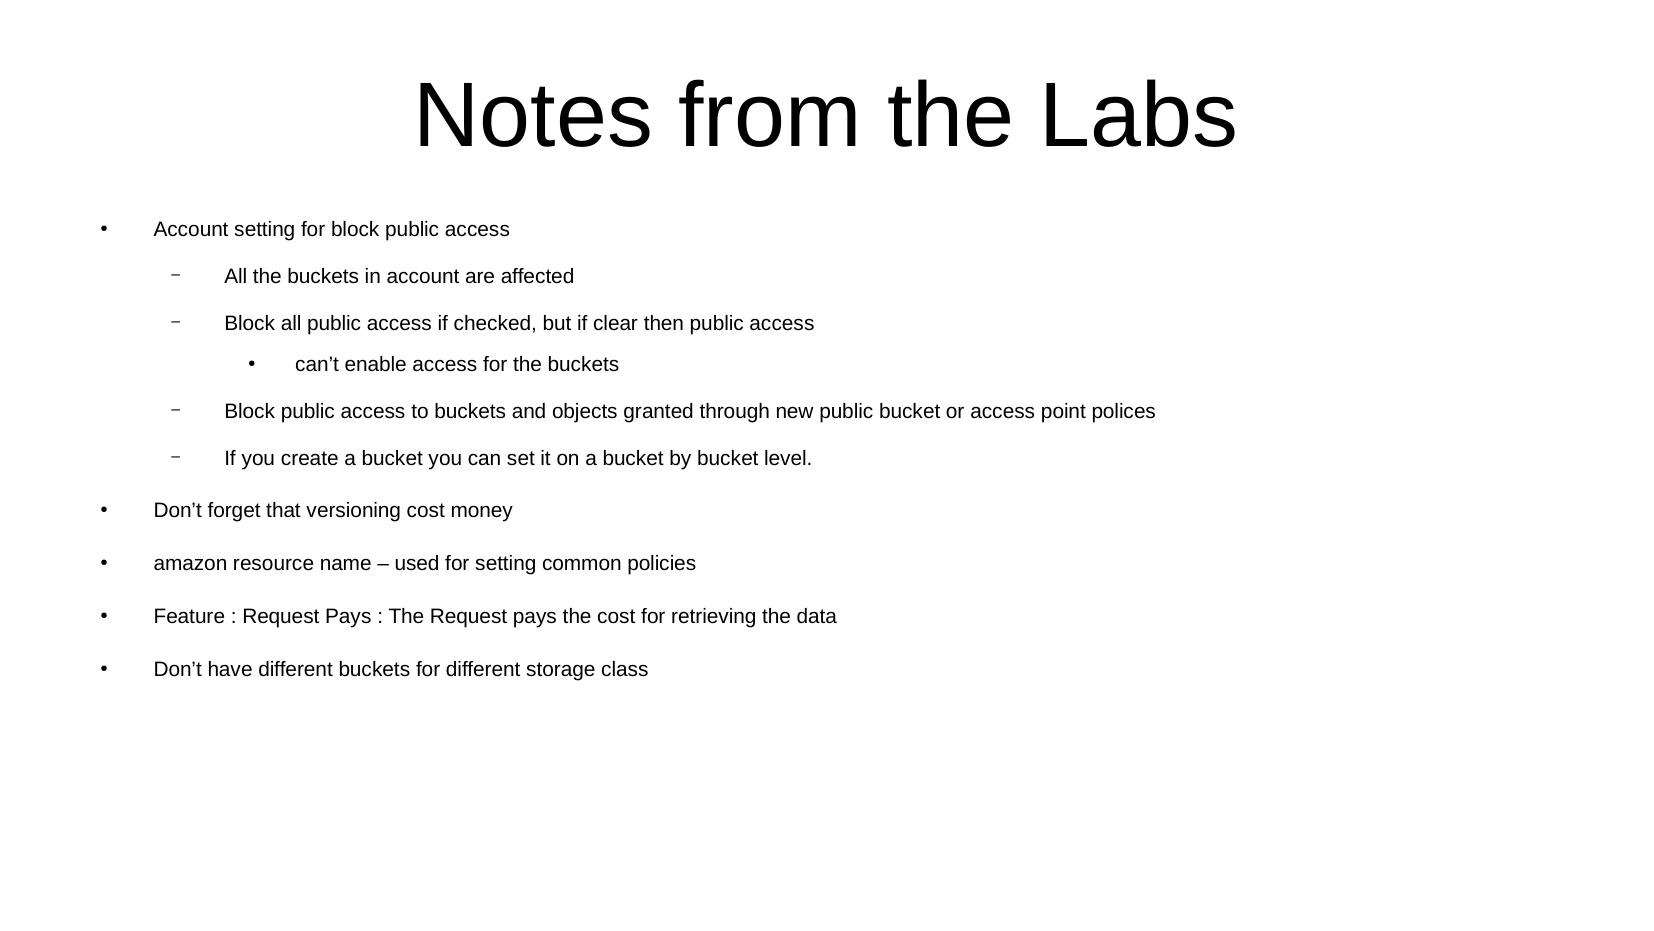

# Notes from the Labs
Account setting for block public access
All the buckets in account are affected
Block all public access if checked, but if clear then public access
can’t enable access for the buckets
Block public access to buckets and objects granted through new public bucket or access point polices
If you create a bucket you can set it on a bucket by bucket level.
Don’t forget that versioning cost money
amazon resource name – used for setting common policies
Feature : Request Pays : The Request pays the cost for retrieving the data
Don’t have different buckets for different storage class